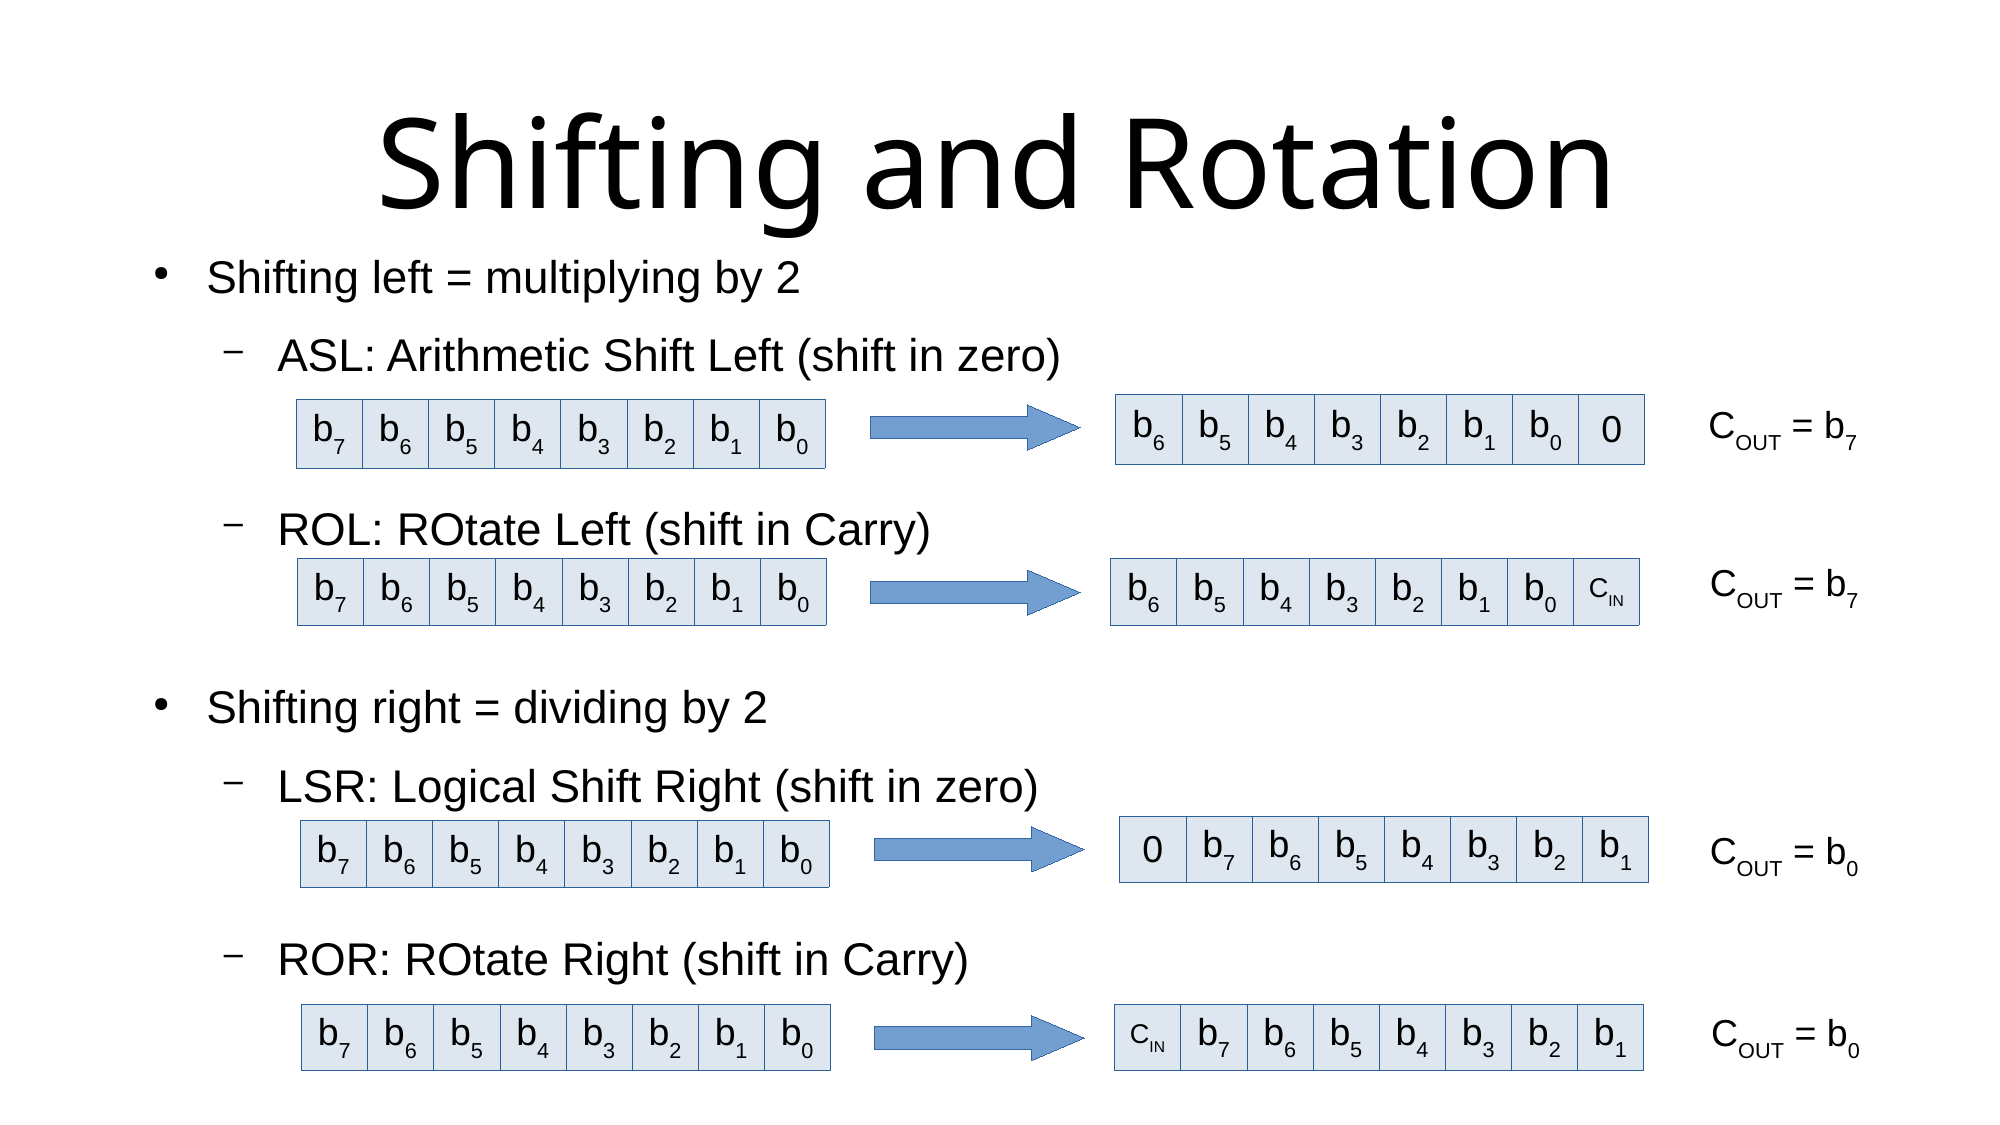

Shifting and Rotation
# Shifting left = multiplying by 2
ASL: Arithmetic Shift Left (shift in zero)
ROL: ROtate Left (shift in Carry)
Shifting right = dividing by 2
LSR: Logical Shift Right (shift in zero)
ROR: ROtate Right (shift in Carry)
| b6 | b5 | b4 | b3 | b2 | b1 | b0 | 0 |
| --- | --- | --- | --- | --- | --- | --- | --- |
COUT = b7
| b7 | b6 | b5 | b4 | b3 | b2 | b1 | b0 |
| --- | --- | --- | --- | --- | --- | --- | --- |
COUT = b7
| b6 | b5 | b4 | b3 | b2 | b1 | b0 | CIN |
| --- | --- | --- | --- | --- | --- | --- | --- |
| b7 | b6 | b5 | b4 | b3 | b2 | b1 | b0 |
| --- | --- | --- | --- | --- | --- | --- | --- |
| 0 | b7 | b6 | b5 | b4 | b3 | b2 | b1 |
| --- | --- | --- | --- | --- | --- | --- | --- |
| b7 | b6 | b5 | b4 | b3 | b2 | b1 | b0 |
| --- | --- | --- | --- | --- | --- | --- | --- |
COUT = b0
| CIN | b7 | b6 | b5 | b4 | b3 | b2 | b1 |
| --- | --- | --- | --- | --- | --- | --- | --- |
| b7 | b6 | b5 | b4 | b3 | b2 | b1 | b0 |
| --- | --- | --- | --- | --- | --- | --- | --- |
COUT = b0